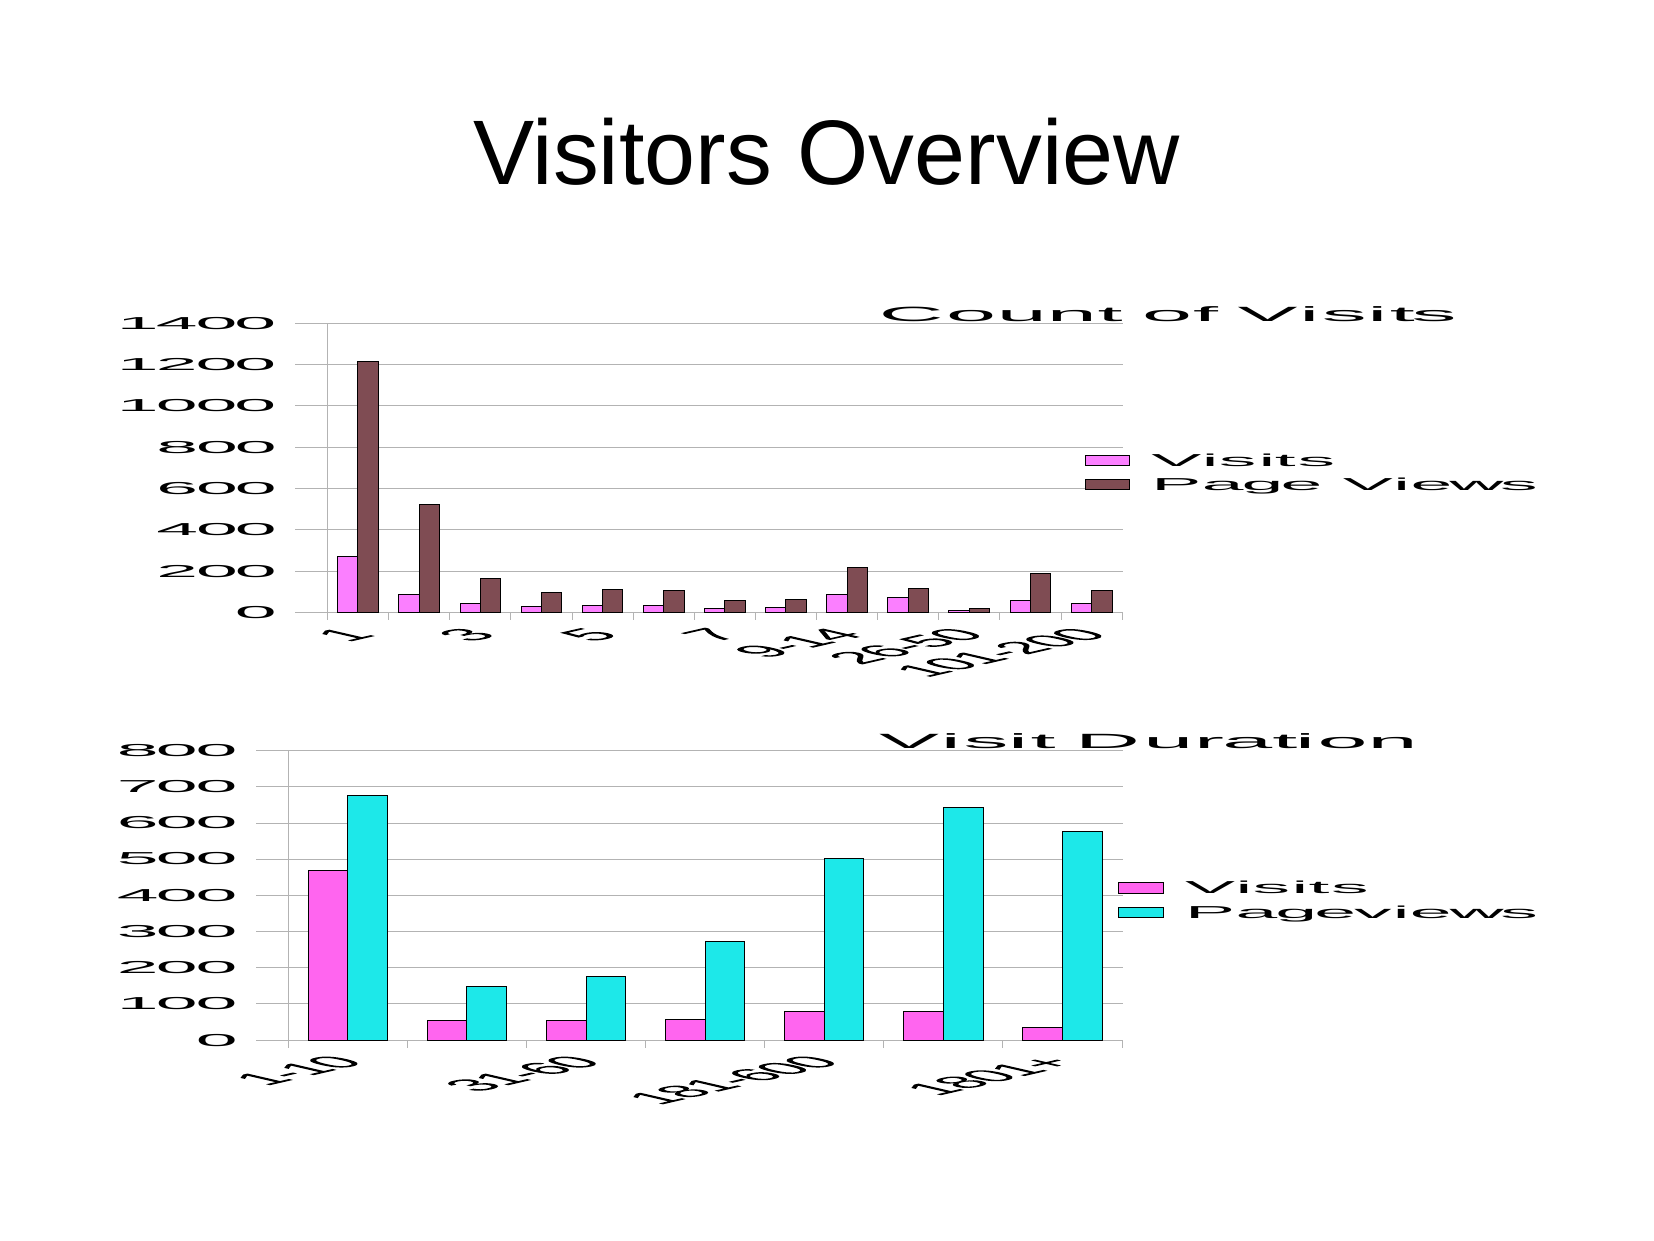

# Visitors Overview
### Chart: Count of Visits
| Category | Visits | Page Views |
|---|---|---|
| 1 | 270.0 | 1217.0 |
| 2 | 85.0 | 523.0 |
| 3 | 46.0 | 164.0 |
| 4 | 31.0 | 99.0 |
| 5 | 36.0 | 114.0 |
| 6 | 36.0 | 109.0 |
| 7 | 22.0 | 57.0 |
| 8 | 25.0 | 63.0 |
| 9-14 | 89.0 | 216.0 |
| 15-25 | 75.0 | 117.0 |
| 26-50 | 10.0 | 19.0 |
| 51-100 | 58.0 | 188.0 |
| 101-200 | 42.0 | 108.0 |
### Chart: Visit Duration
| Category | Visits | Pageviews |
|---|---|---|
| 1-10 | 470.0 | 675.0 |
| 11-30 | 54.0 | 147.0 |
| 31-60 | 55.0 | 177.0 |
| 61-180 | 56.0 | 273.0 |
| 181-600 | 78.0 | 502.0 |
| 601-1800 | 78.0 | 643.0 |
| 1801+ | 34.0 | 577.0 |